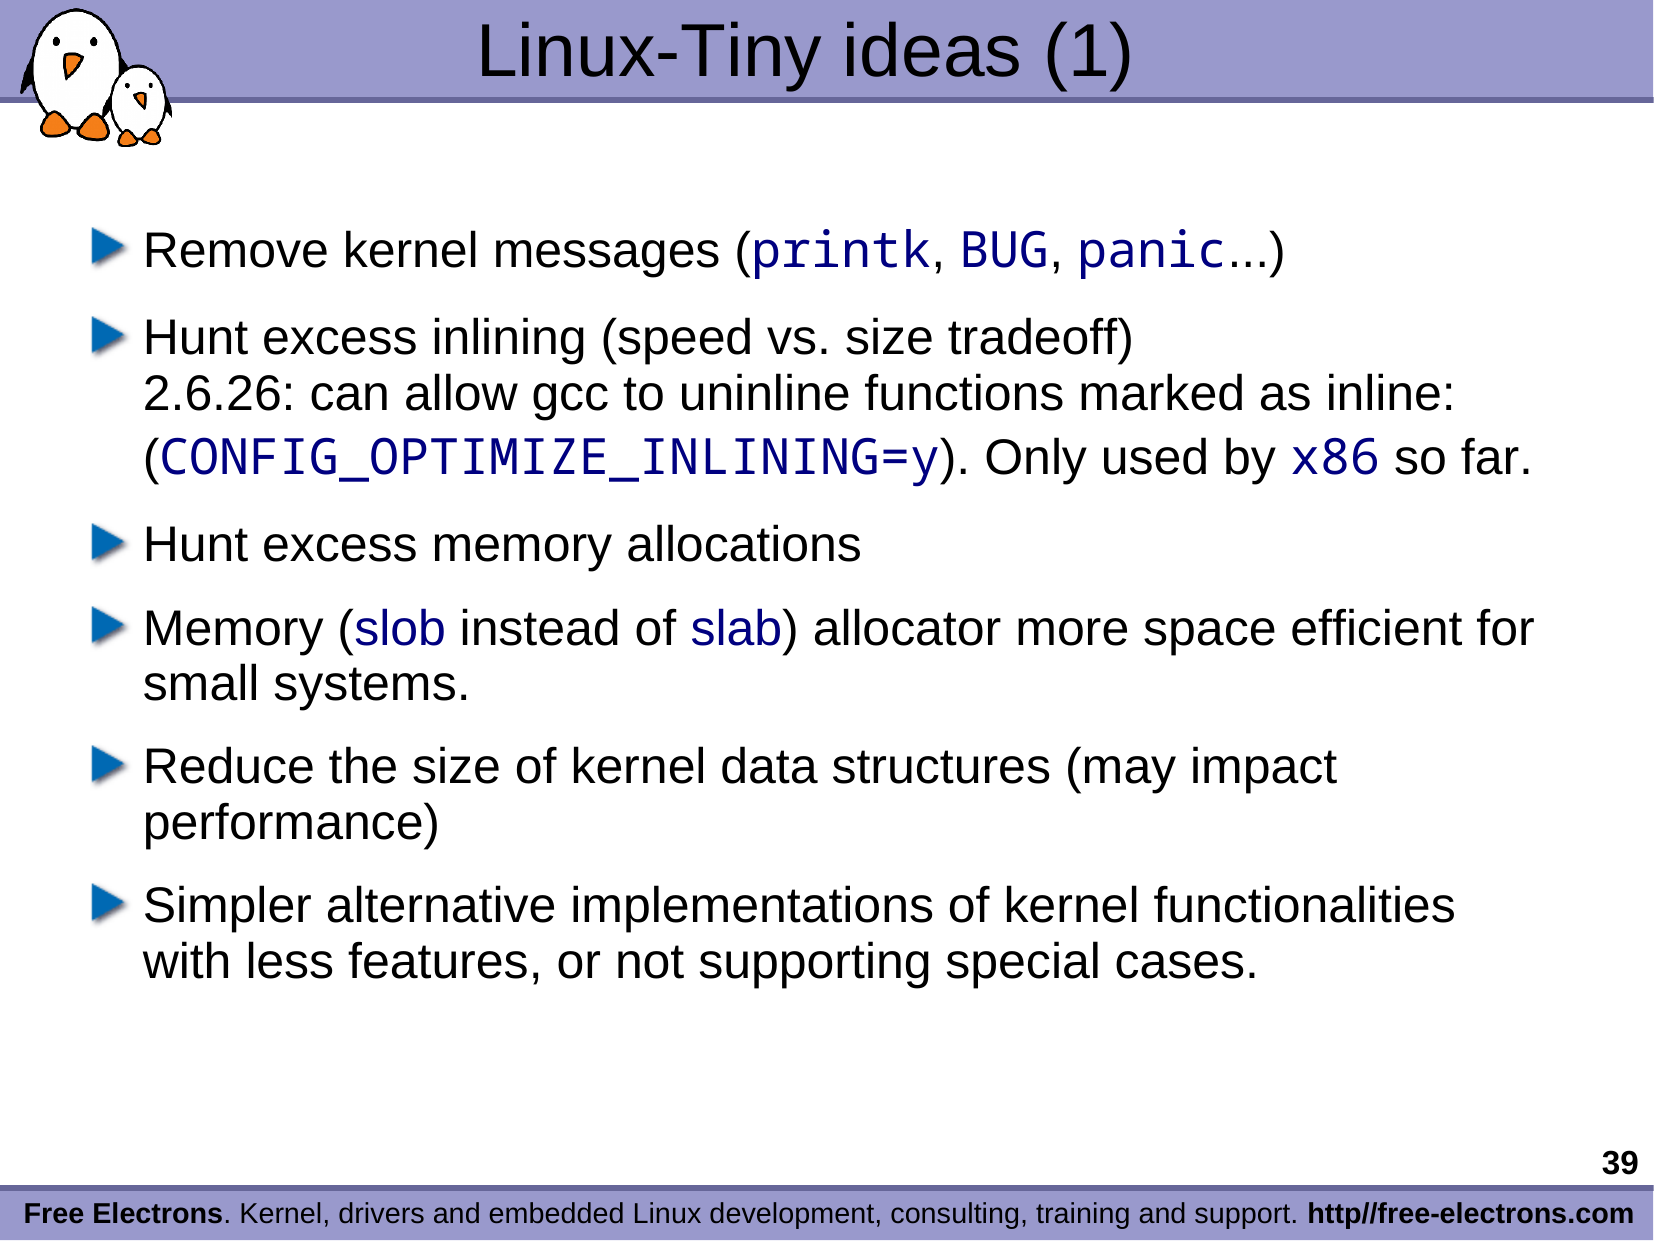

# Linux-Tiny ideas (1)
Remove kernel messages (printk, BUG, panic...)
Hunt excess inlining (speed vs. size tradeoff)
2.6.26: can allow gcc to uninline functions marked as inline:
(CONFIG_OPTIMIZE_INLINING=y). Only used by x86 so far.
Hunt excess memory allocations
Memory (slob instead of slab) allocator more space efficient for small systems.
Reduce the size of kernel data structures (may impact performance)
Simpler alternative implementations of kernel functionalities with less features, or not supporting special cases.